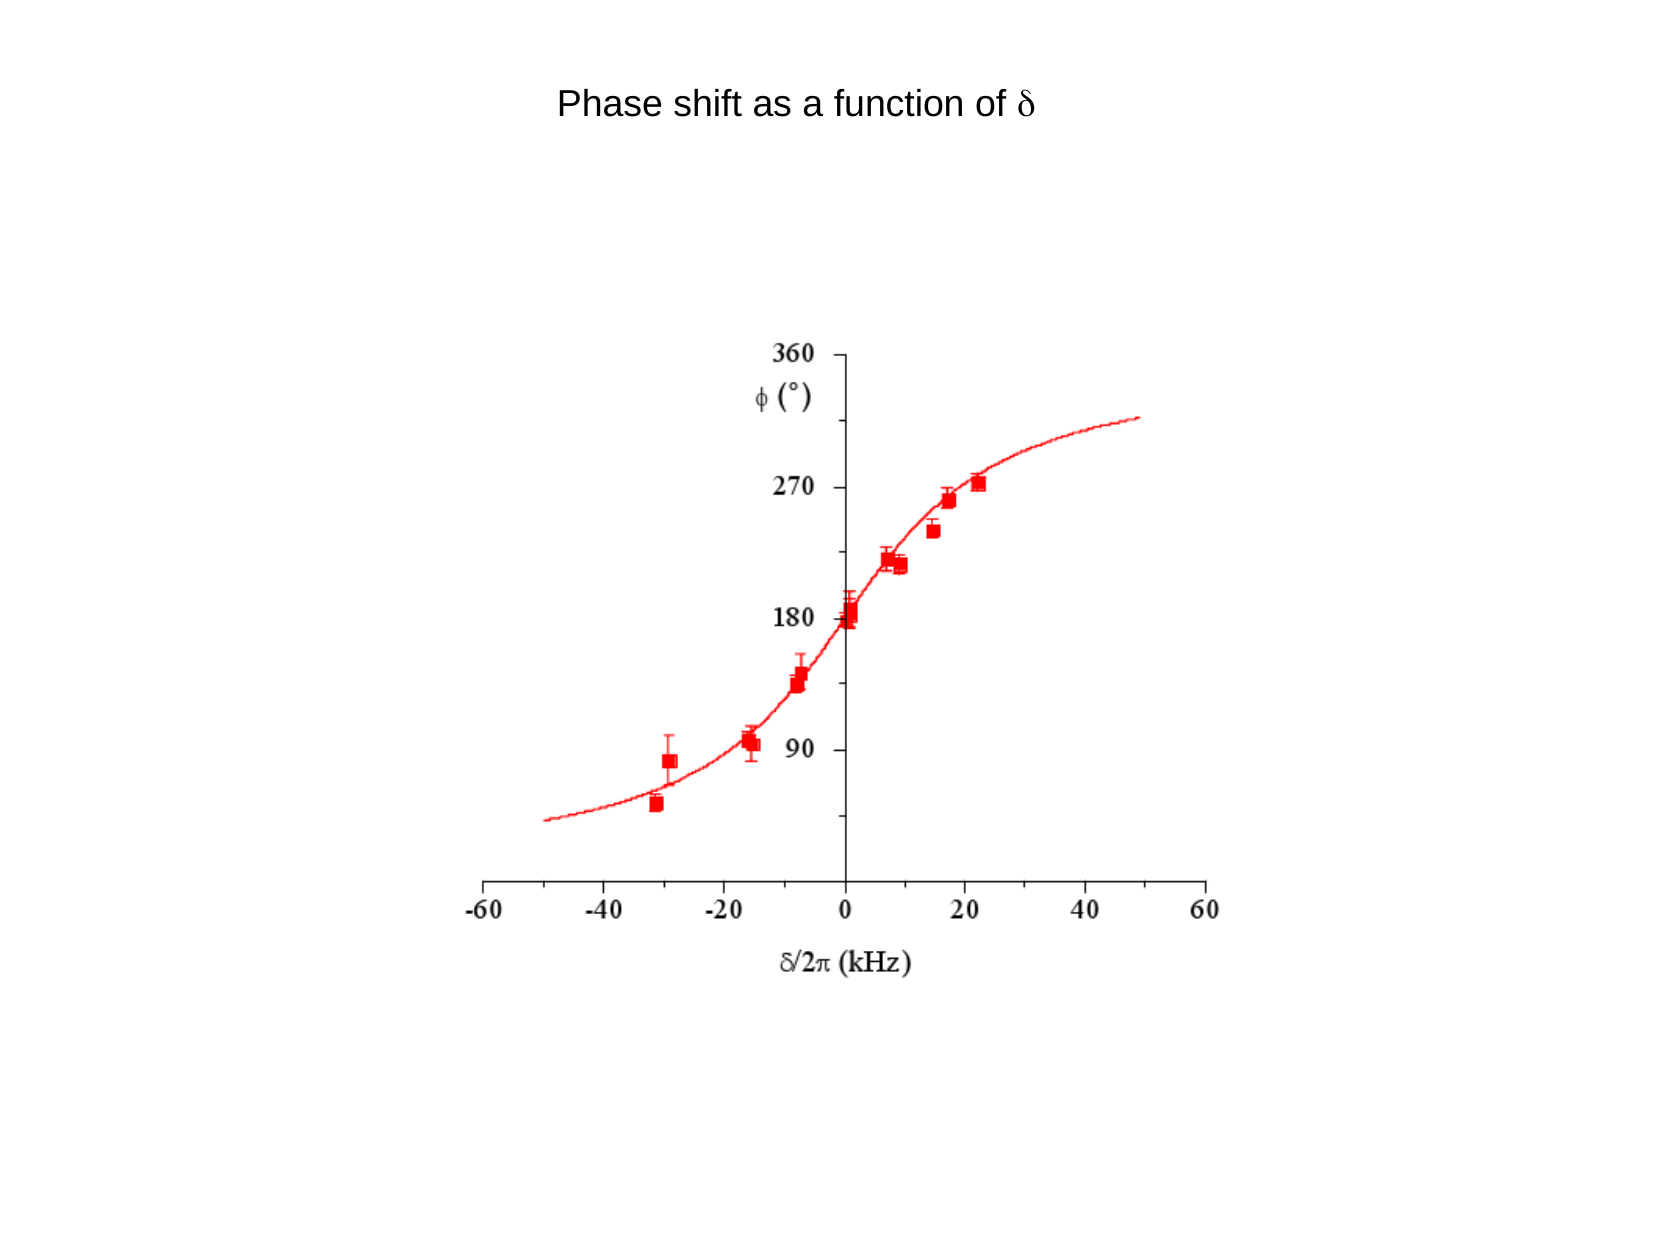

Phase shift as a function of d